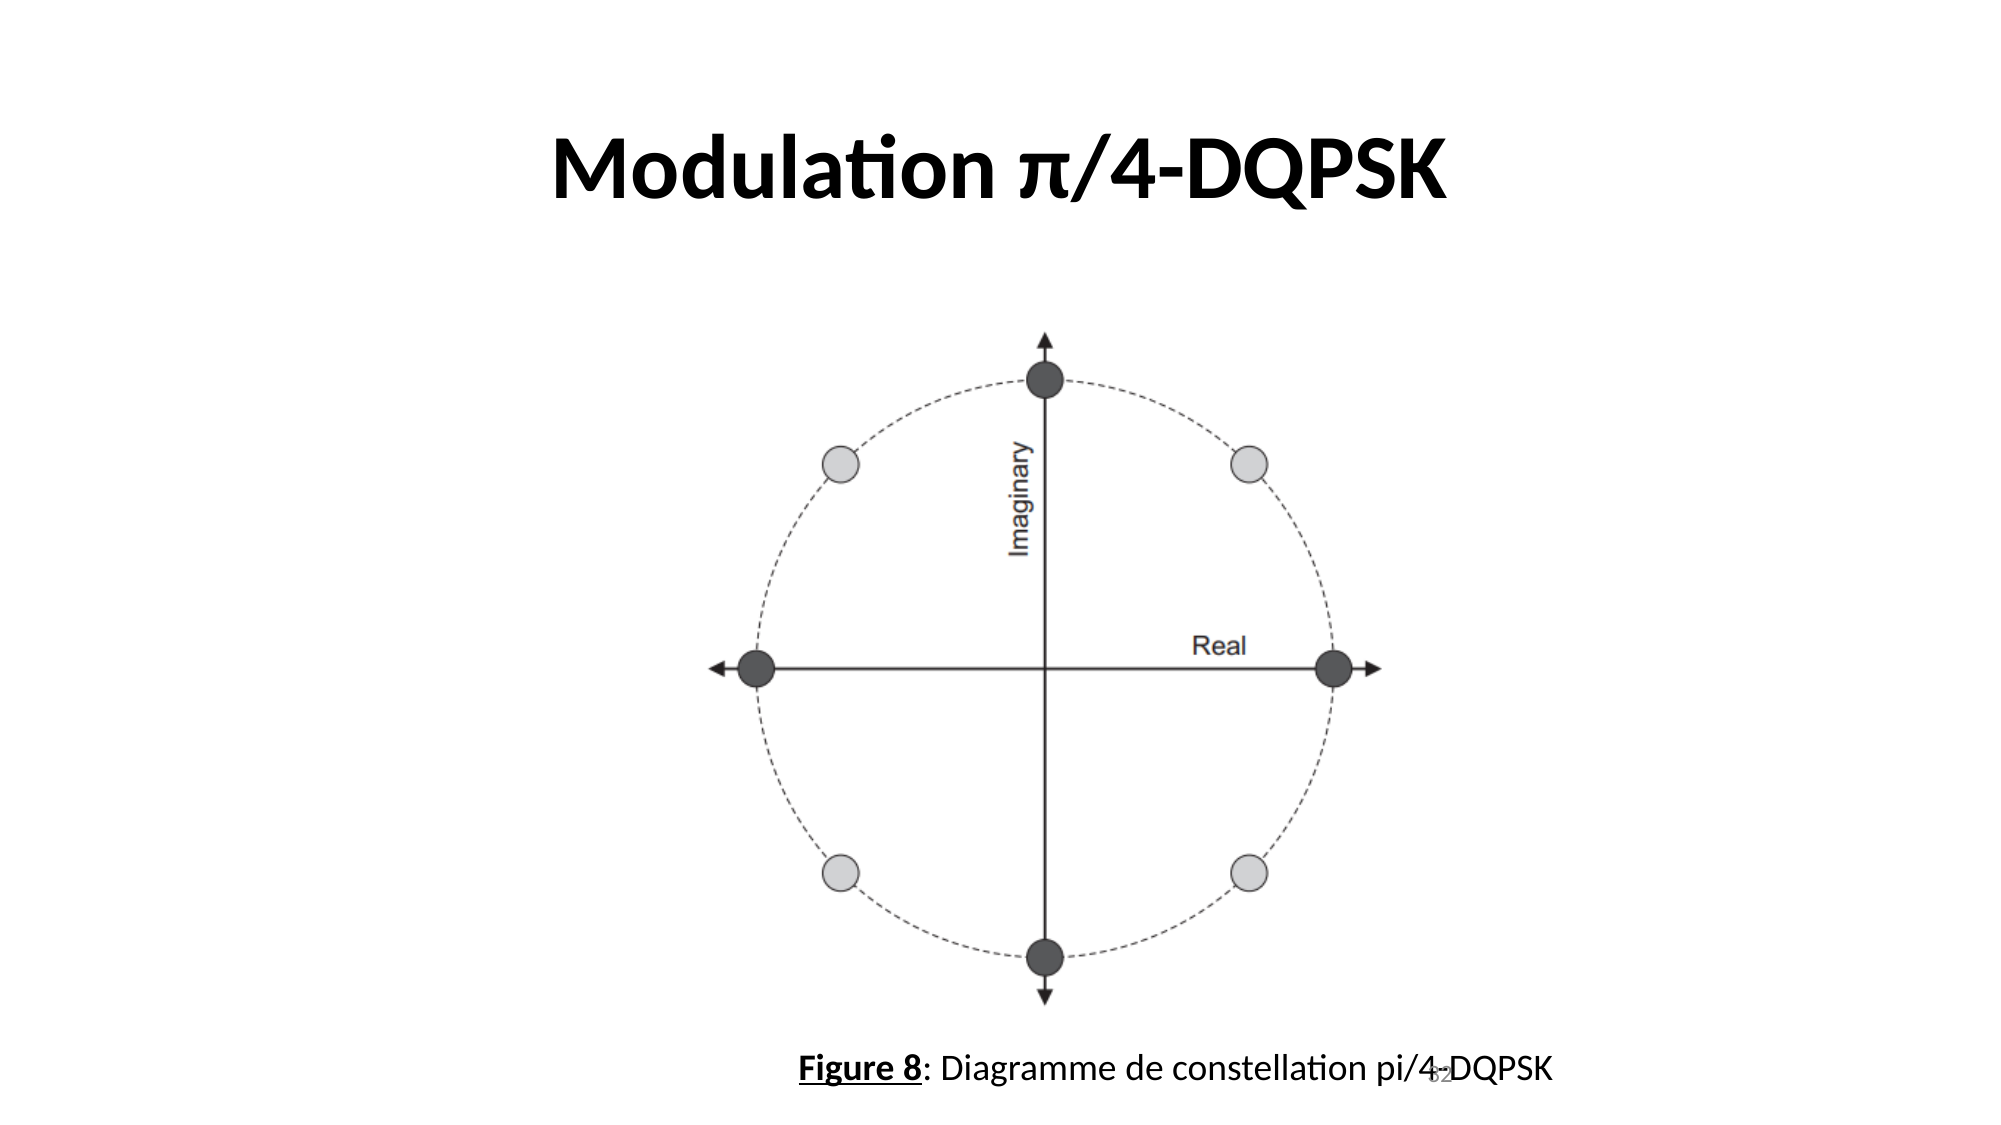

# Modulation π/4-DQPSK
Figure 8: Diagramme de constellation pi/4-DQPSK